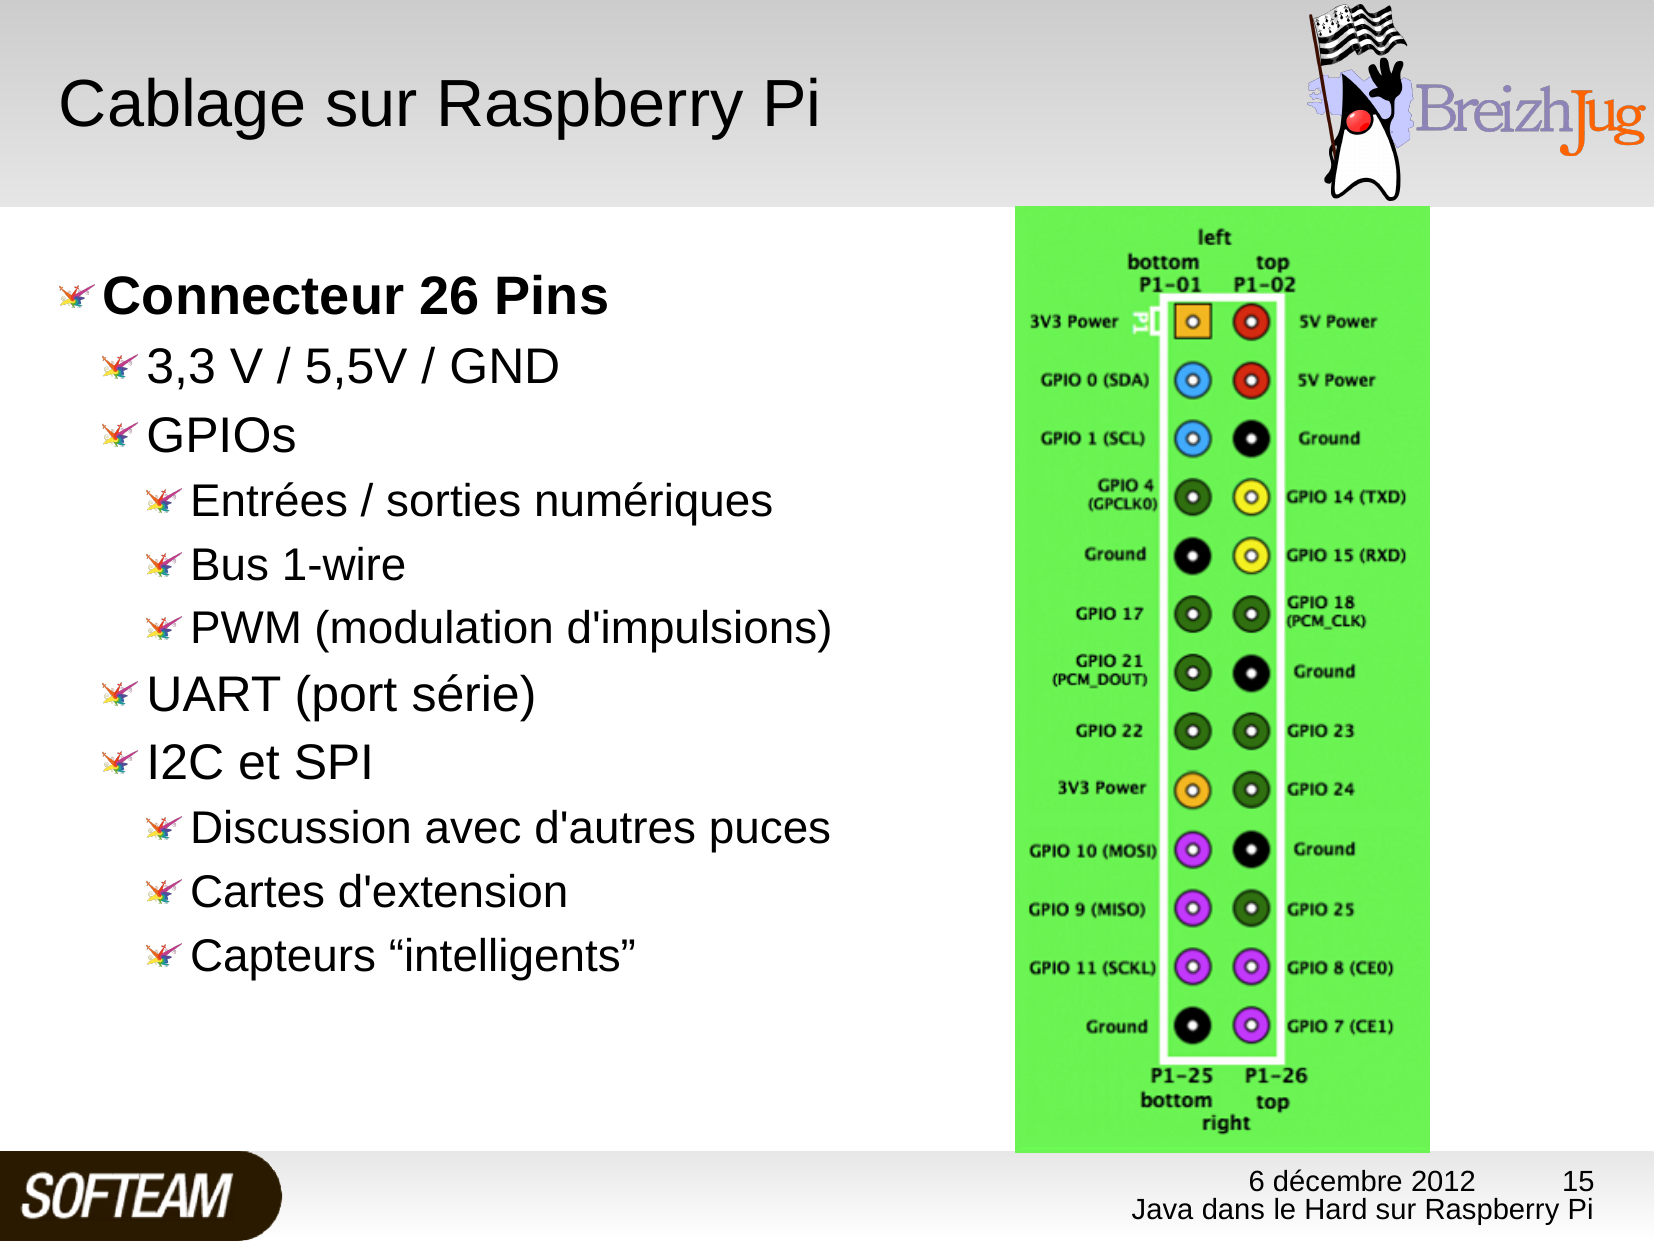

# Cablage sur Raspberry Pi
Connecteur 26 Pins
3,3 V / 5,5V / GND
GPIOs
Entrées / sorties numériques
Bus 1-wire
PWM (modulation d'impulsions)
UART (port série)
I2C et SPI
Discussion avec d'autres puces
Cartes d'extension
Capteurs “intelligents”
14 septembre 2012
15
Beaglebone - JugSummerCamp 2012